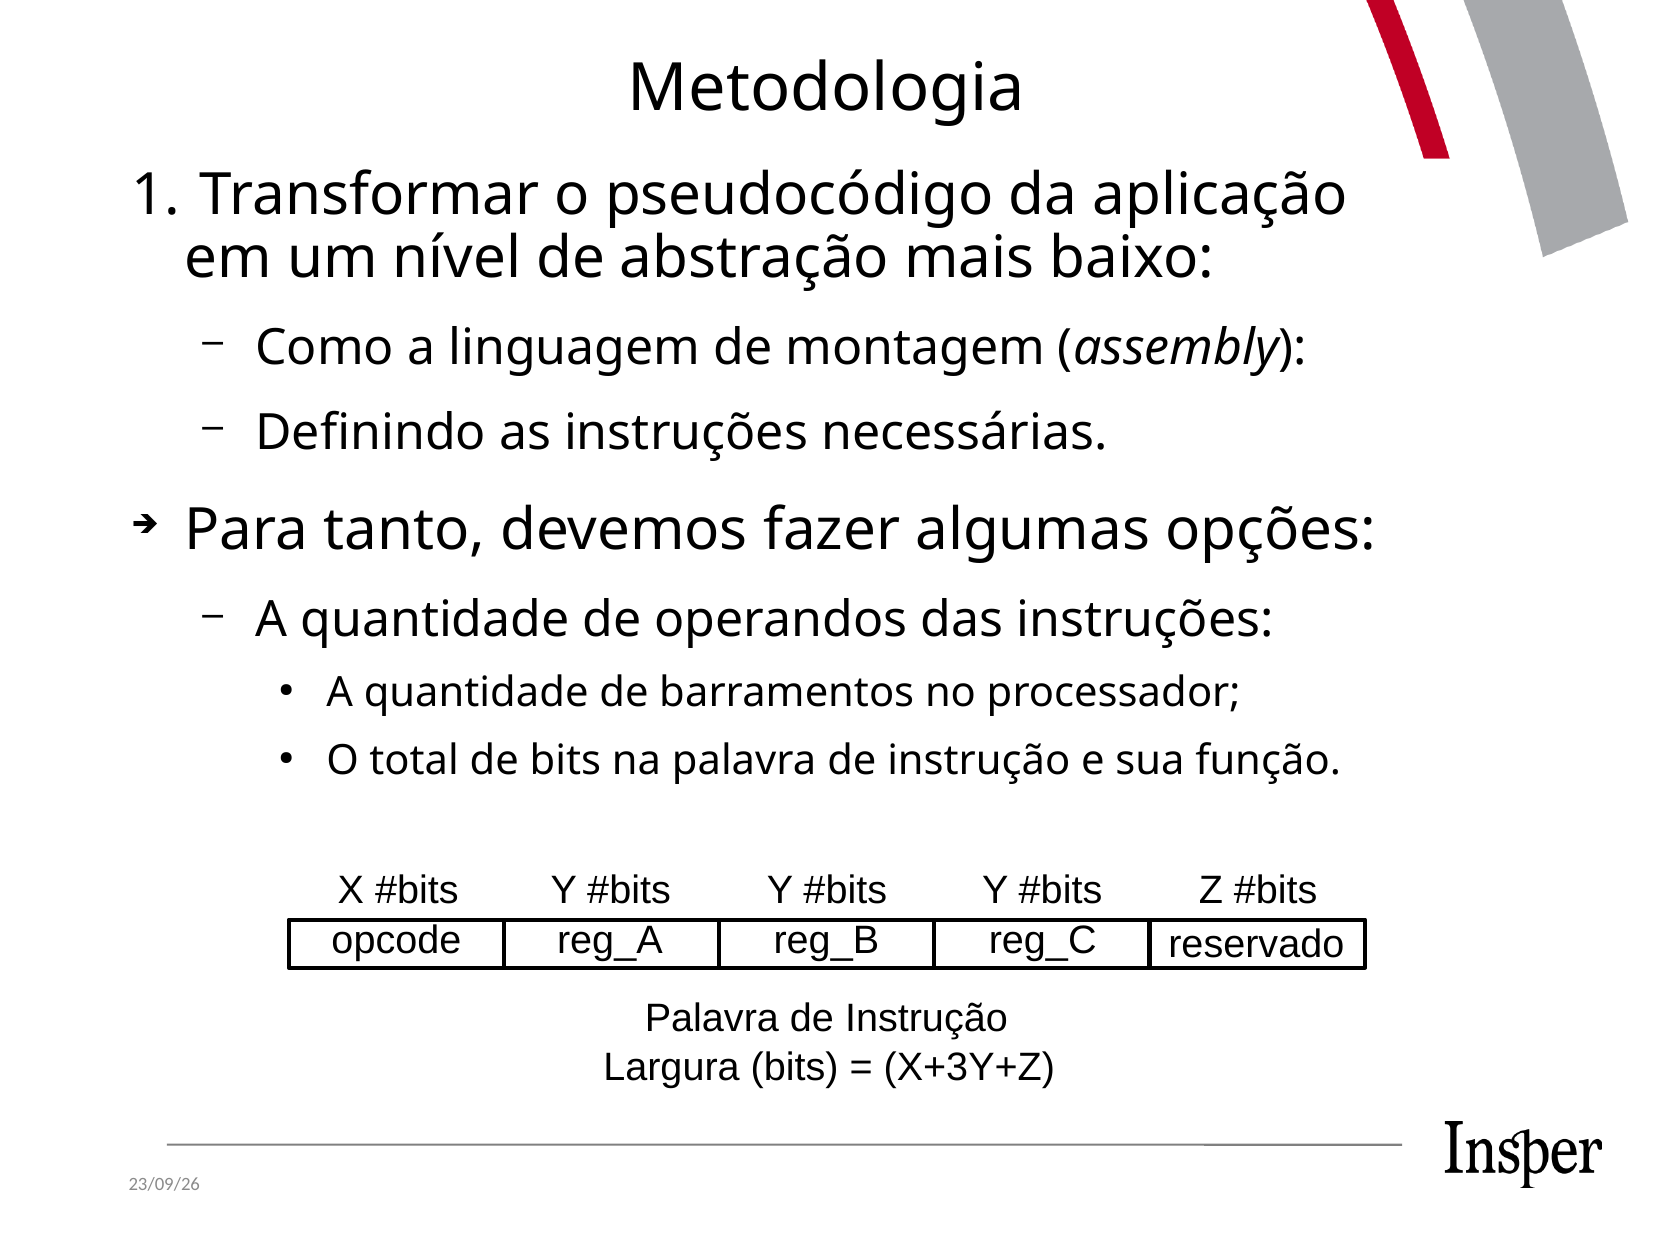

# Metodologia
 Transformar o pseudocódigo da aplicação
em um nível de abstração mais baixo:
Como a linguagem de montagem (assembly):
Definindo as instruções necessárias.
Para tanto, devemos fazer algumas opções:
A quantidade de operandos das instruções:
A quantidade de barramentos no processador;
O total de bits na palavra de instrução e sua função.